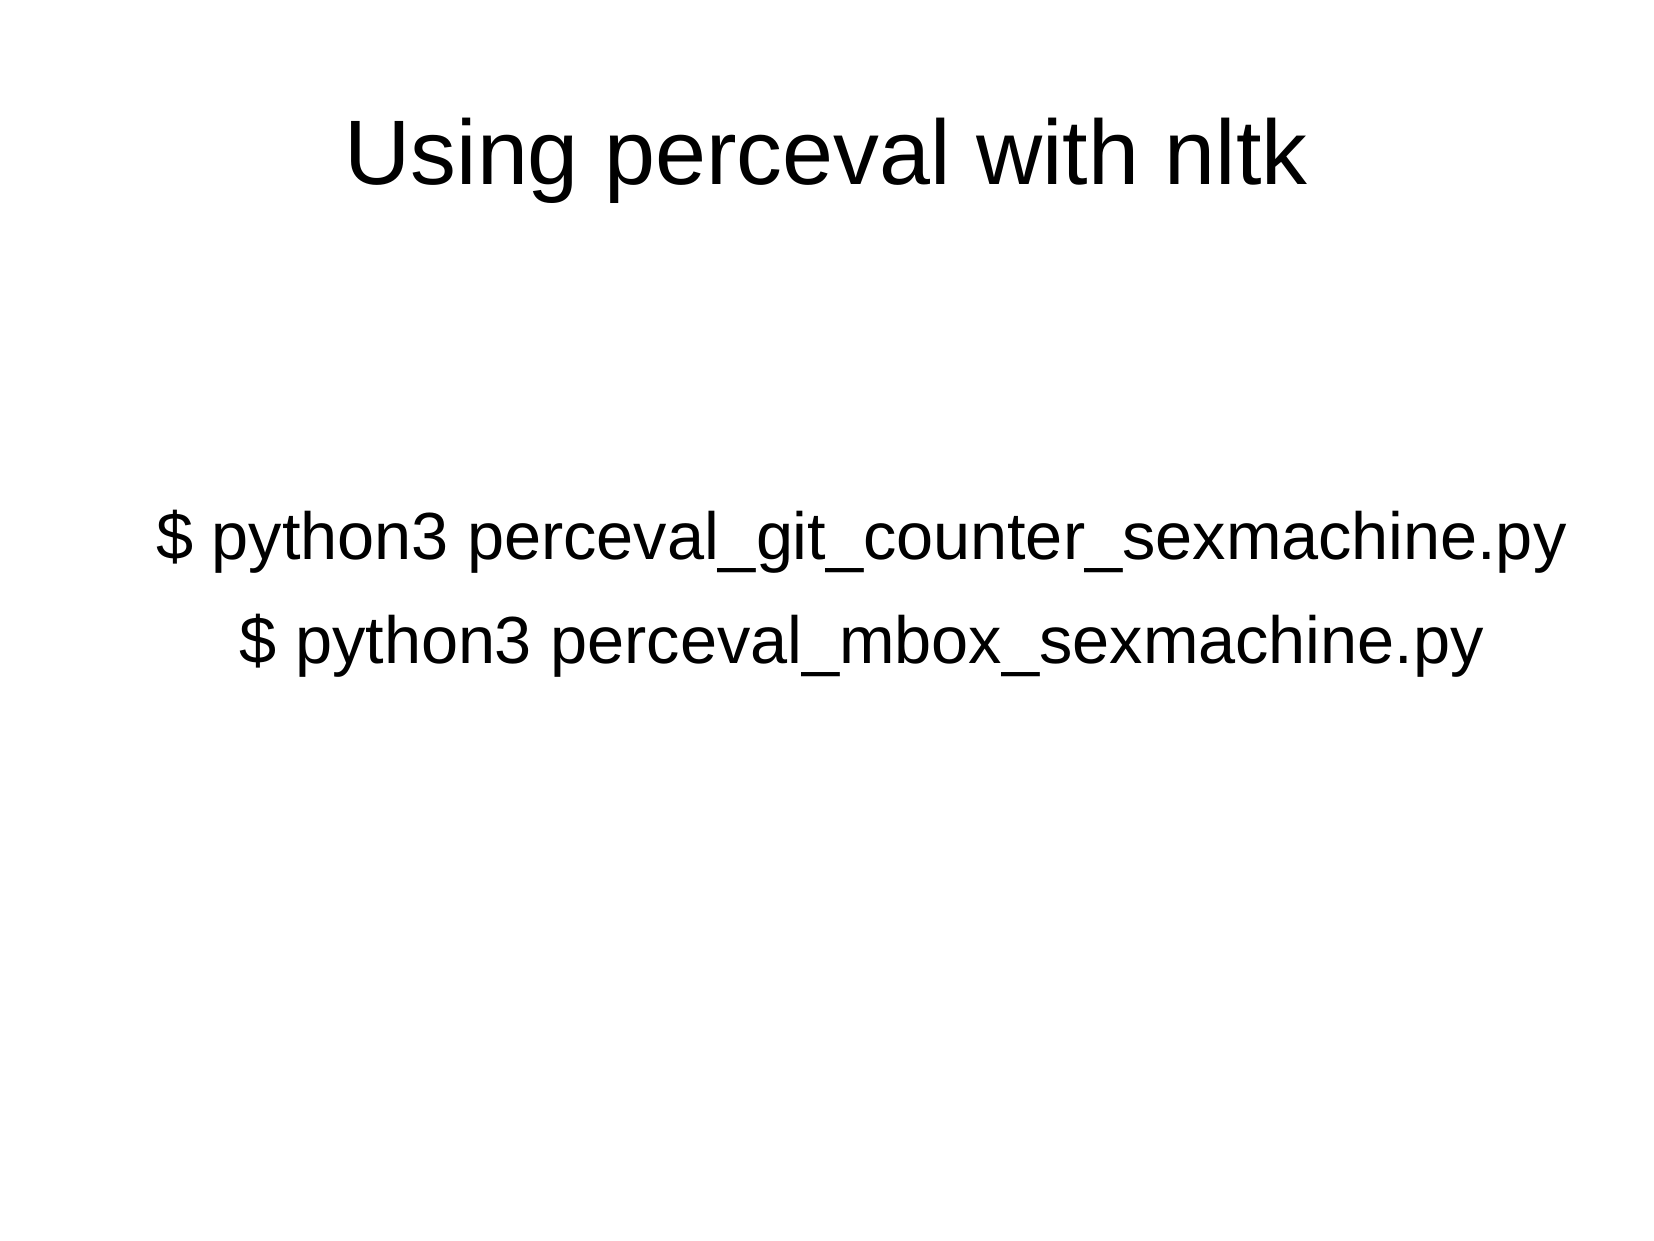

# Using perceval with nltk
$ python3 perceval_git_counter_sexmachine.py
$ python3 perceval_mbox_sexmachine.py